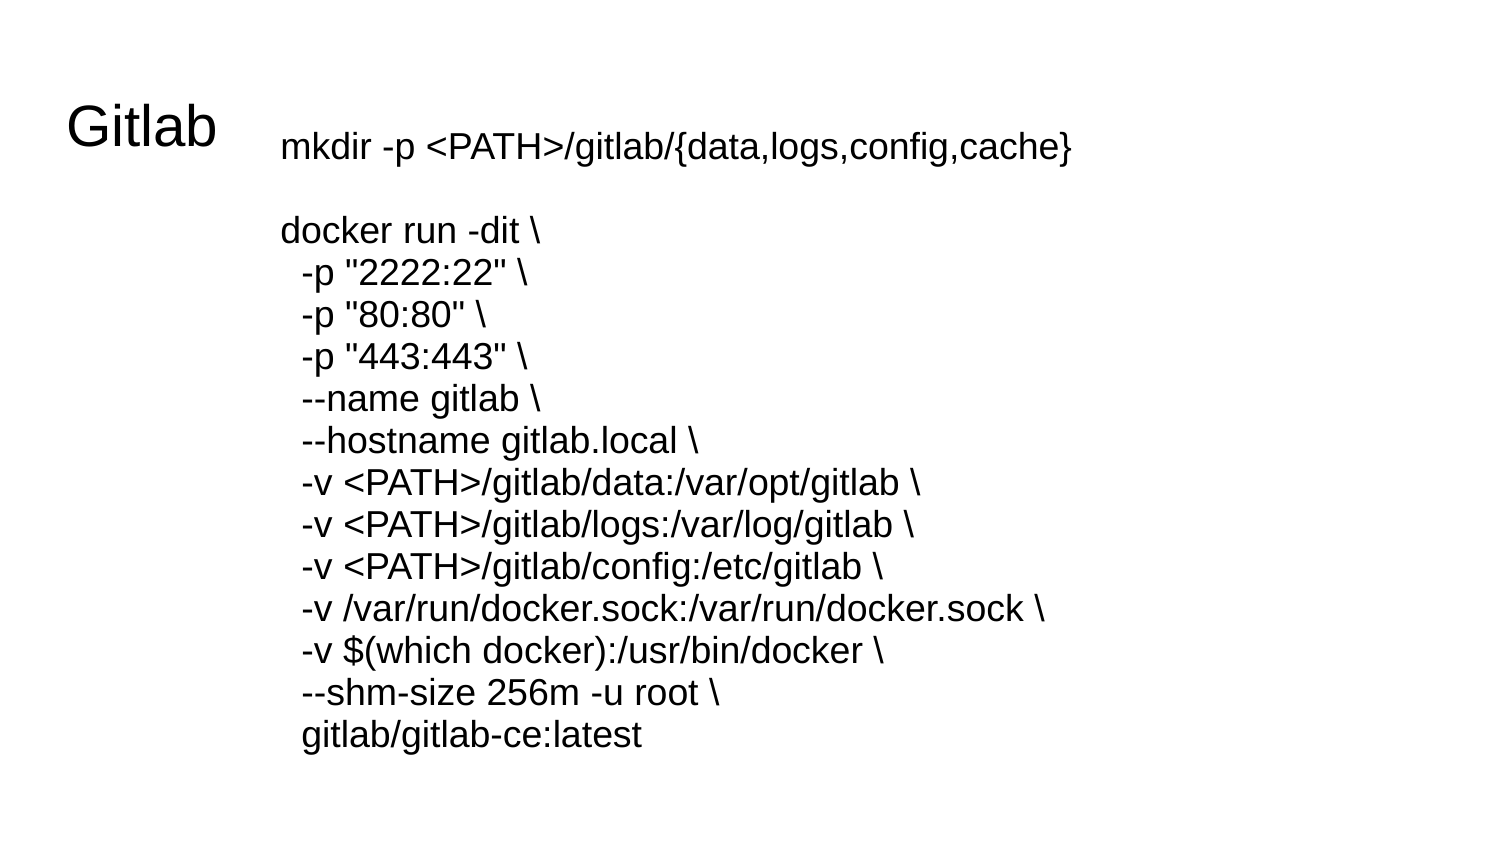

# Gitlab
mkdir -p <PATH>/gitlab/{data,logs,config,cache}
docker run -dit \
 -p "2222:22" \
 -p "80:80" \
 -p "443:443" \
 --name gitlab \
 --hostname gitlab.local \
 -v <PATH>/gitlab/data:/var/opt/gitlab \
 -v <PATH>/gitlab/logs:/var/log/gitlab \
 -v <PATH>/gitlab/config:/etc/gitlab \
 -v /var/run/docker.sock:/var/run/docker.sock \
 -v $(which docker):/usr/bin/docker \
 --shm-size 256m -u root \
 gitlab/gitlab-ce:latest